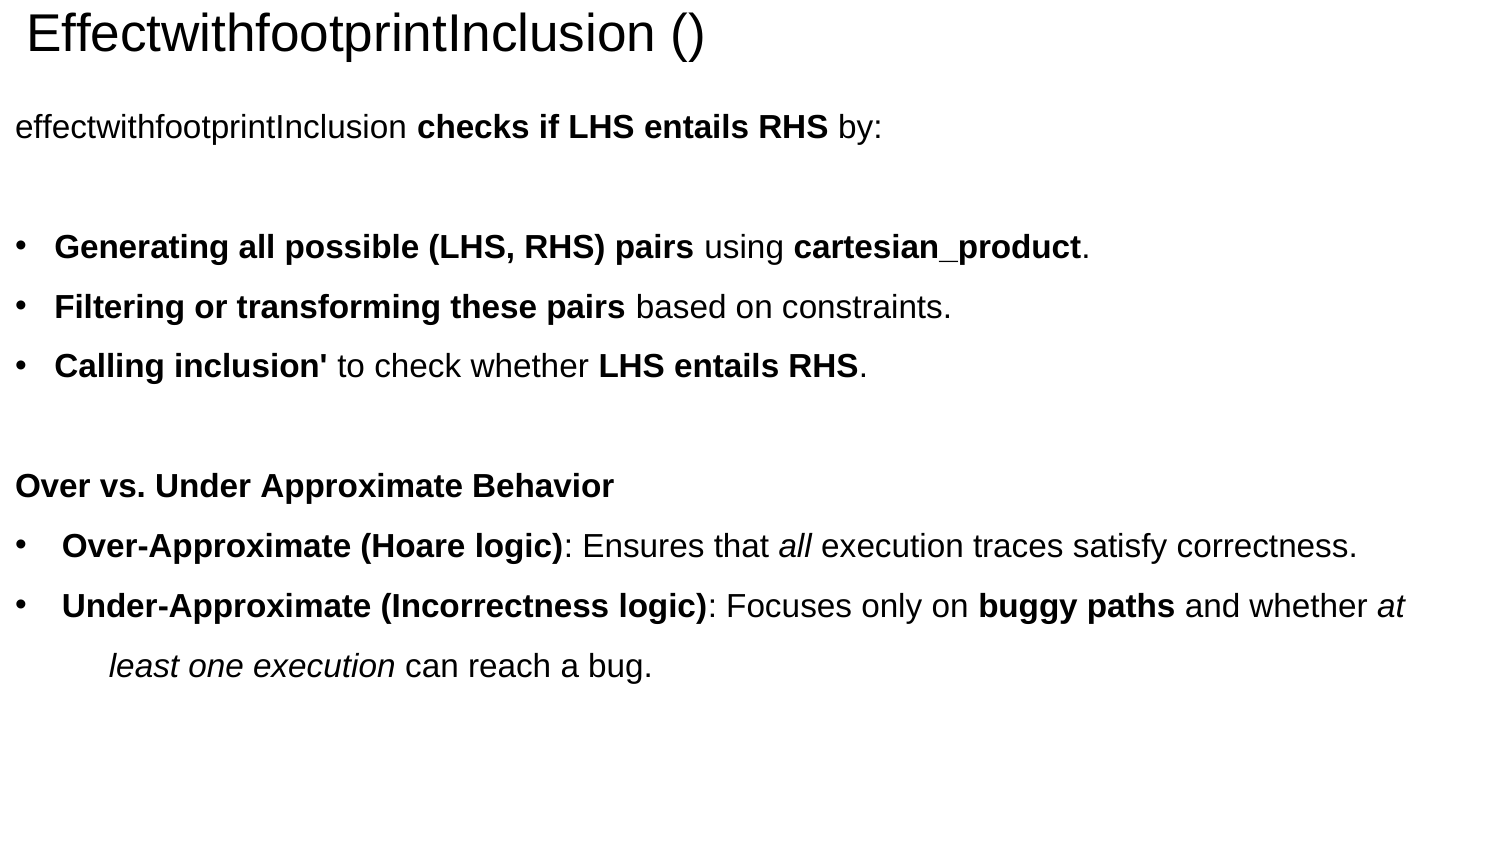

# EffectwithfootprintInclusion ()
effectwithfootprintInclusion checks if LHS entails RHS by:
 Generating all possible (LHS, RHS) pairs using cartesian_product.
 Filtering or transforming these pairs based on constraints.
 Calling inclusion' to check whether LHS entails RHS.
Over vs. Under Approximate Behavior
Over-Approximate (Hoare logic): Ensures that all execution traces satisfy correctness.
Under-Approximate (Incorrectness logic): Focuses only on buggy paths and whether at least one execution can reach a bug.